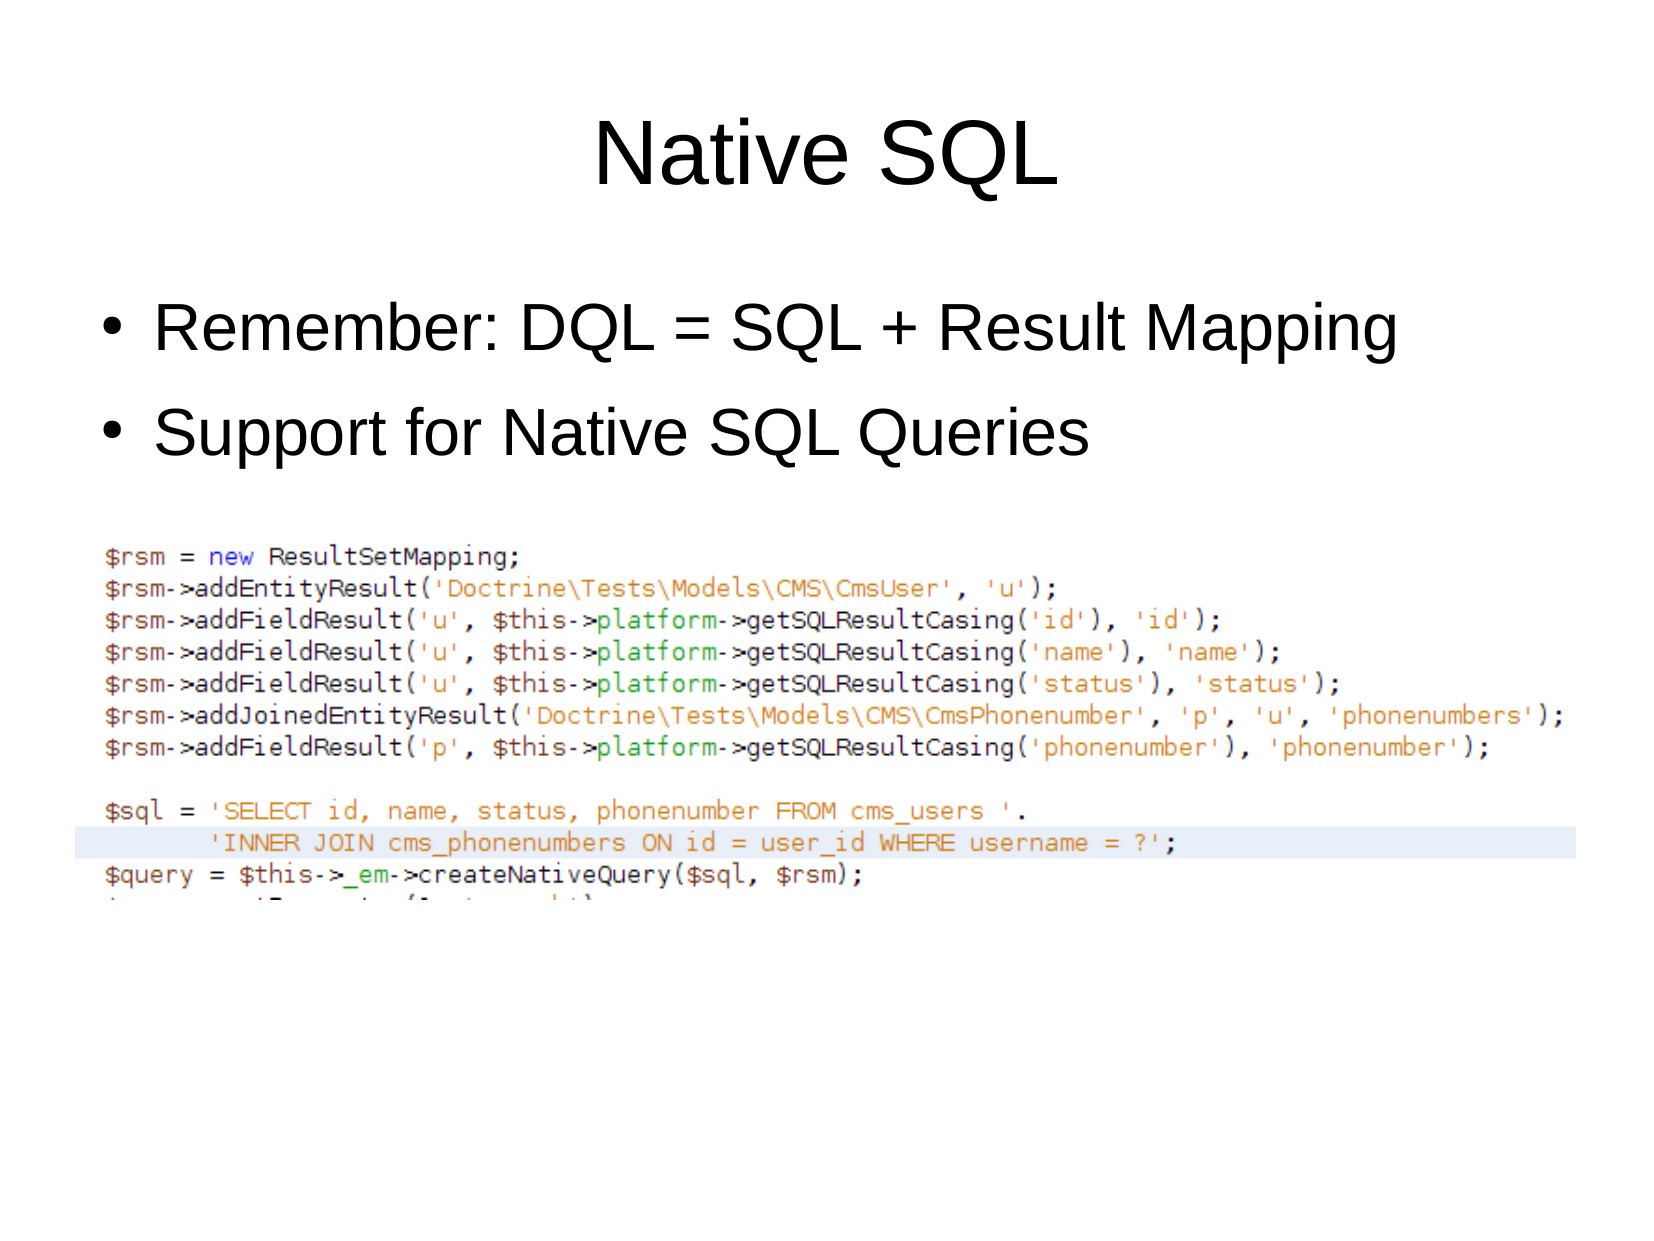

# Native SQL
Remember: DQL = SQL + Result Mapping
Support for Native SQL Queries